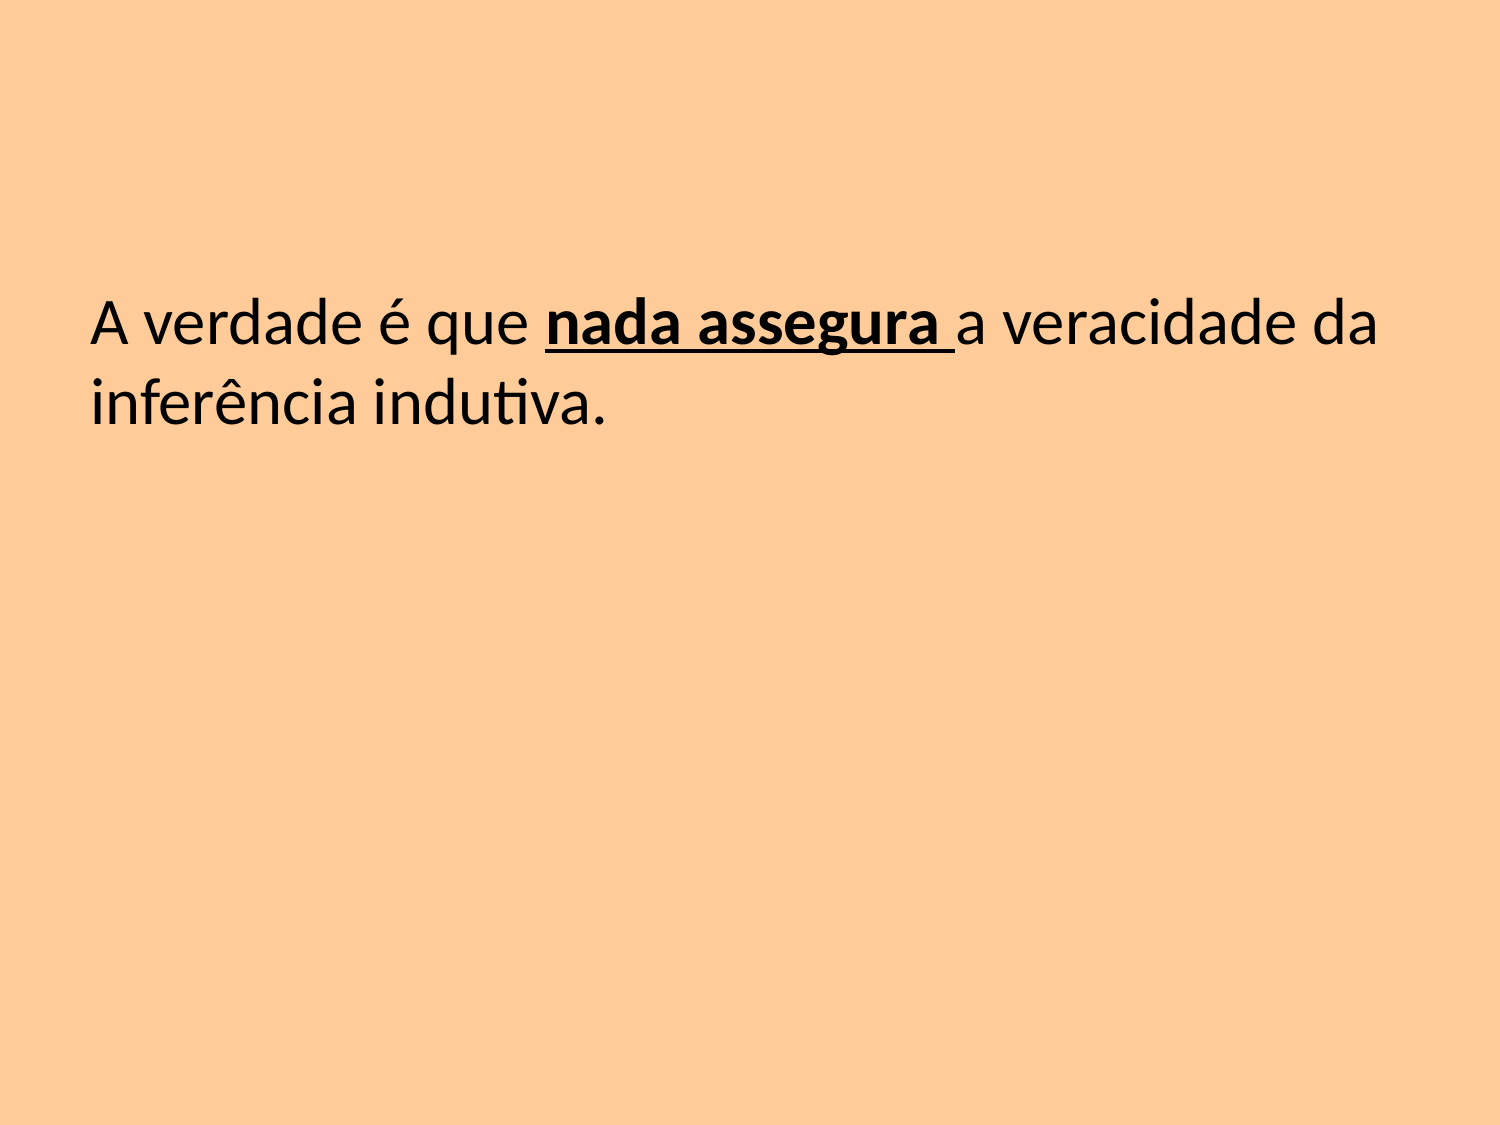

#
A verdade é que nada assegura a veracidade da inferência indutiva.